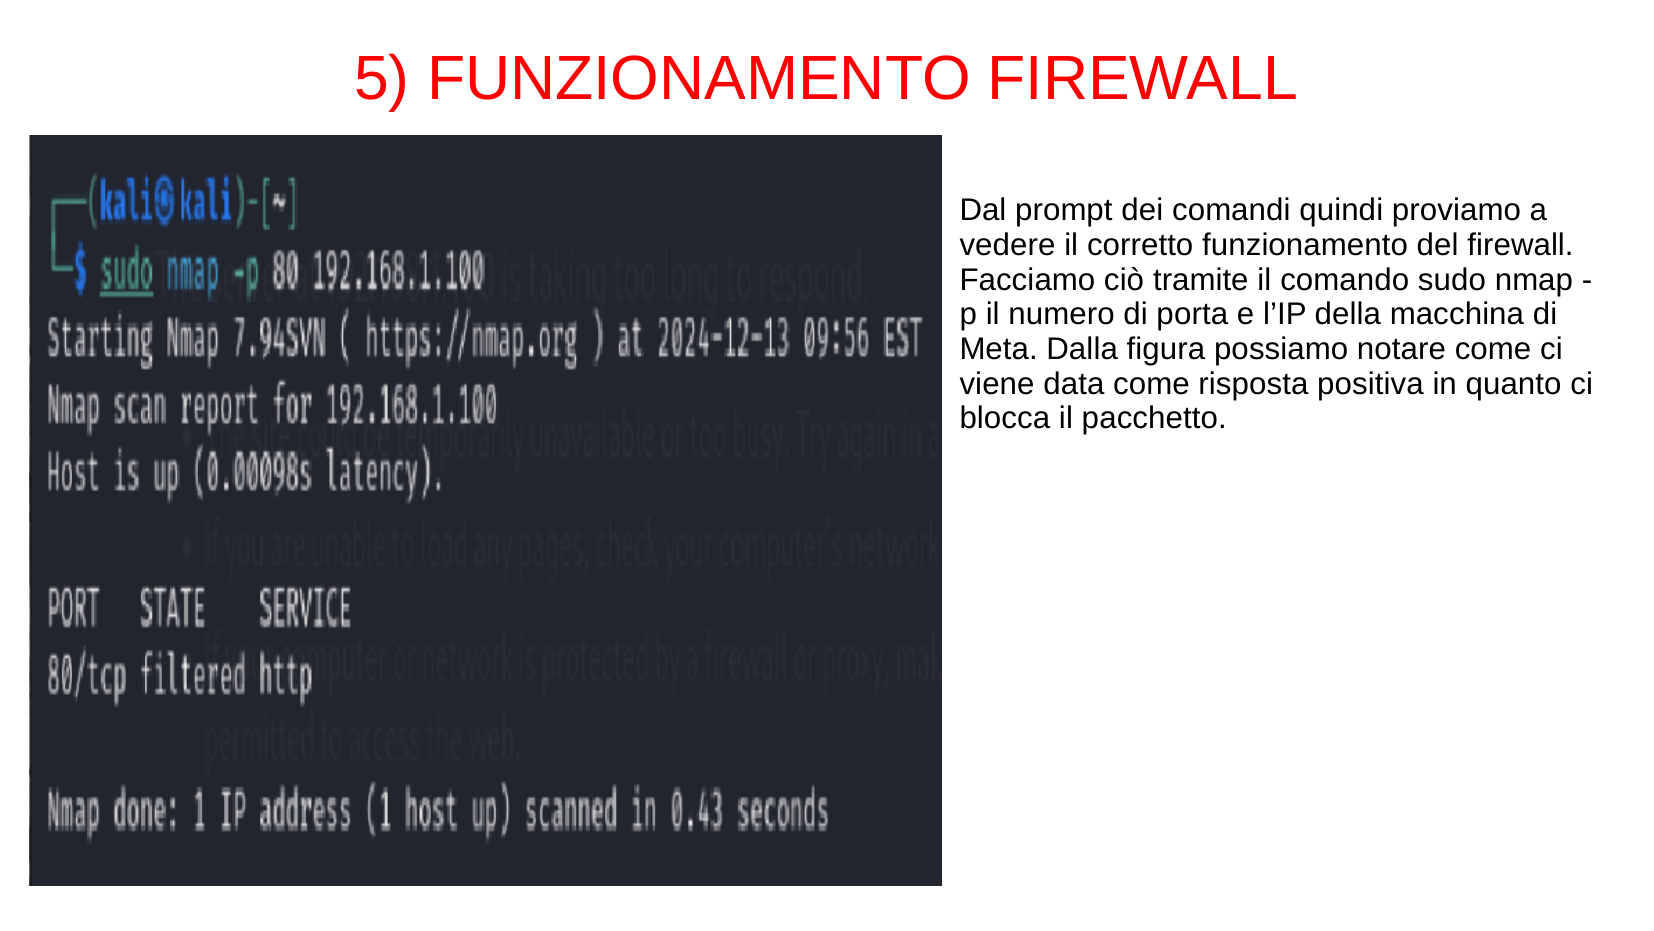

# 5) FUNZIONAMENTO FIREWALL
Dal prompt dei comandi quindi proviamo a vedere il corretto funzionamento del firewall. Facciamo ciò tramite il comando sudo nmap -p il numero di porta e l’IP della macchina di Meta. Dalla figura possiamo notare come ci viene data come risposta positiva in quanto ci blocca il pacchetto.